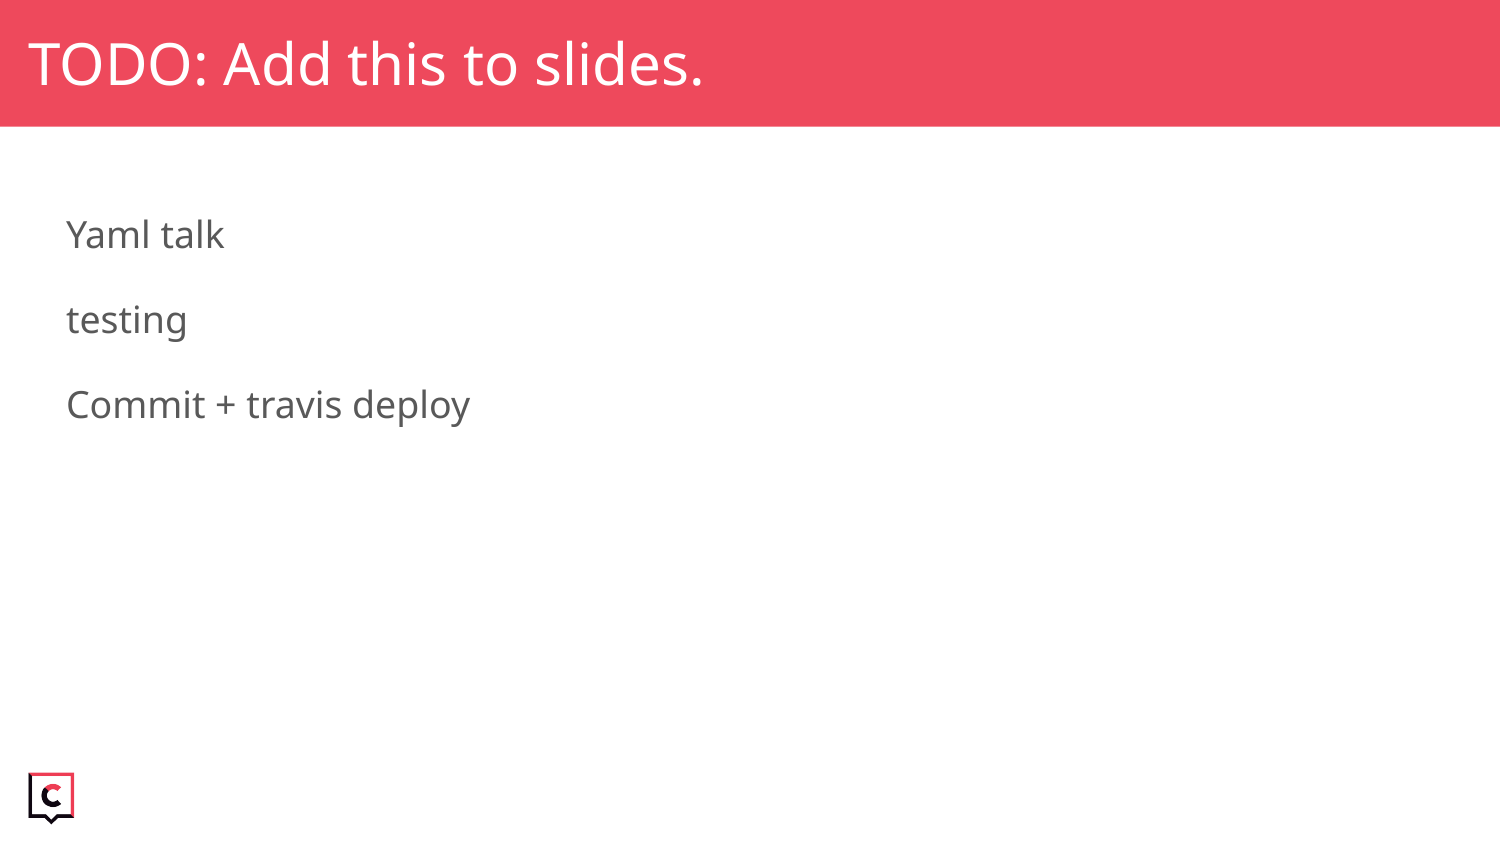

# TODO: Add this to slides.
Yaml talk
testing
Commit + travis deploy